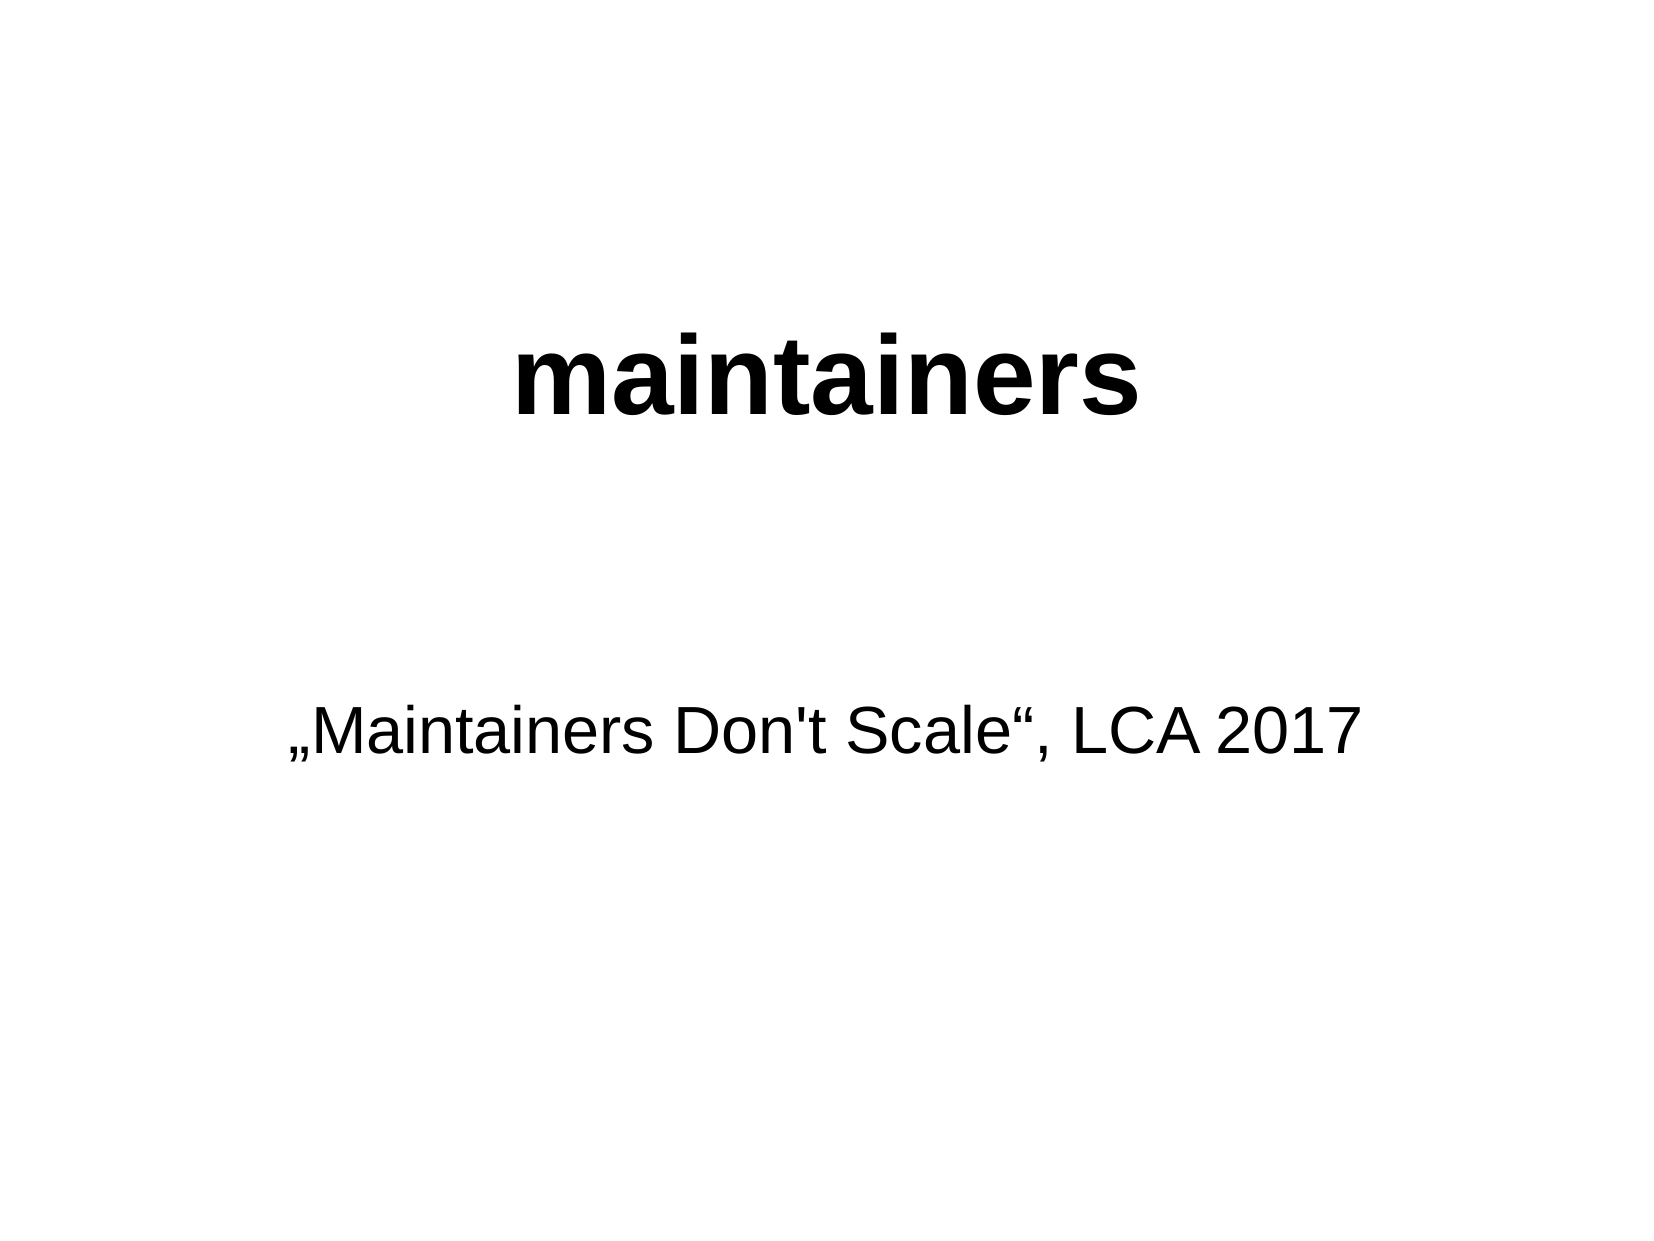

# maintainers
„Maintainers Don't Scale“, LCA 2017